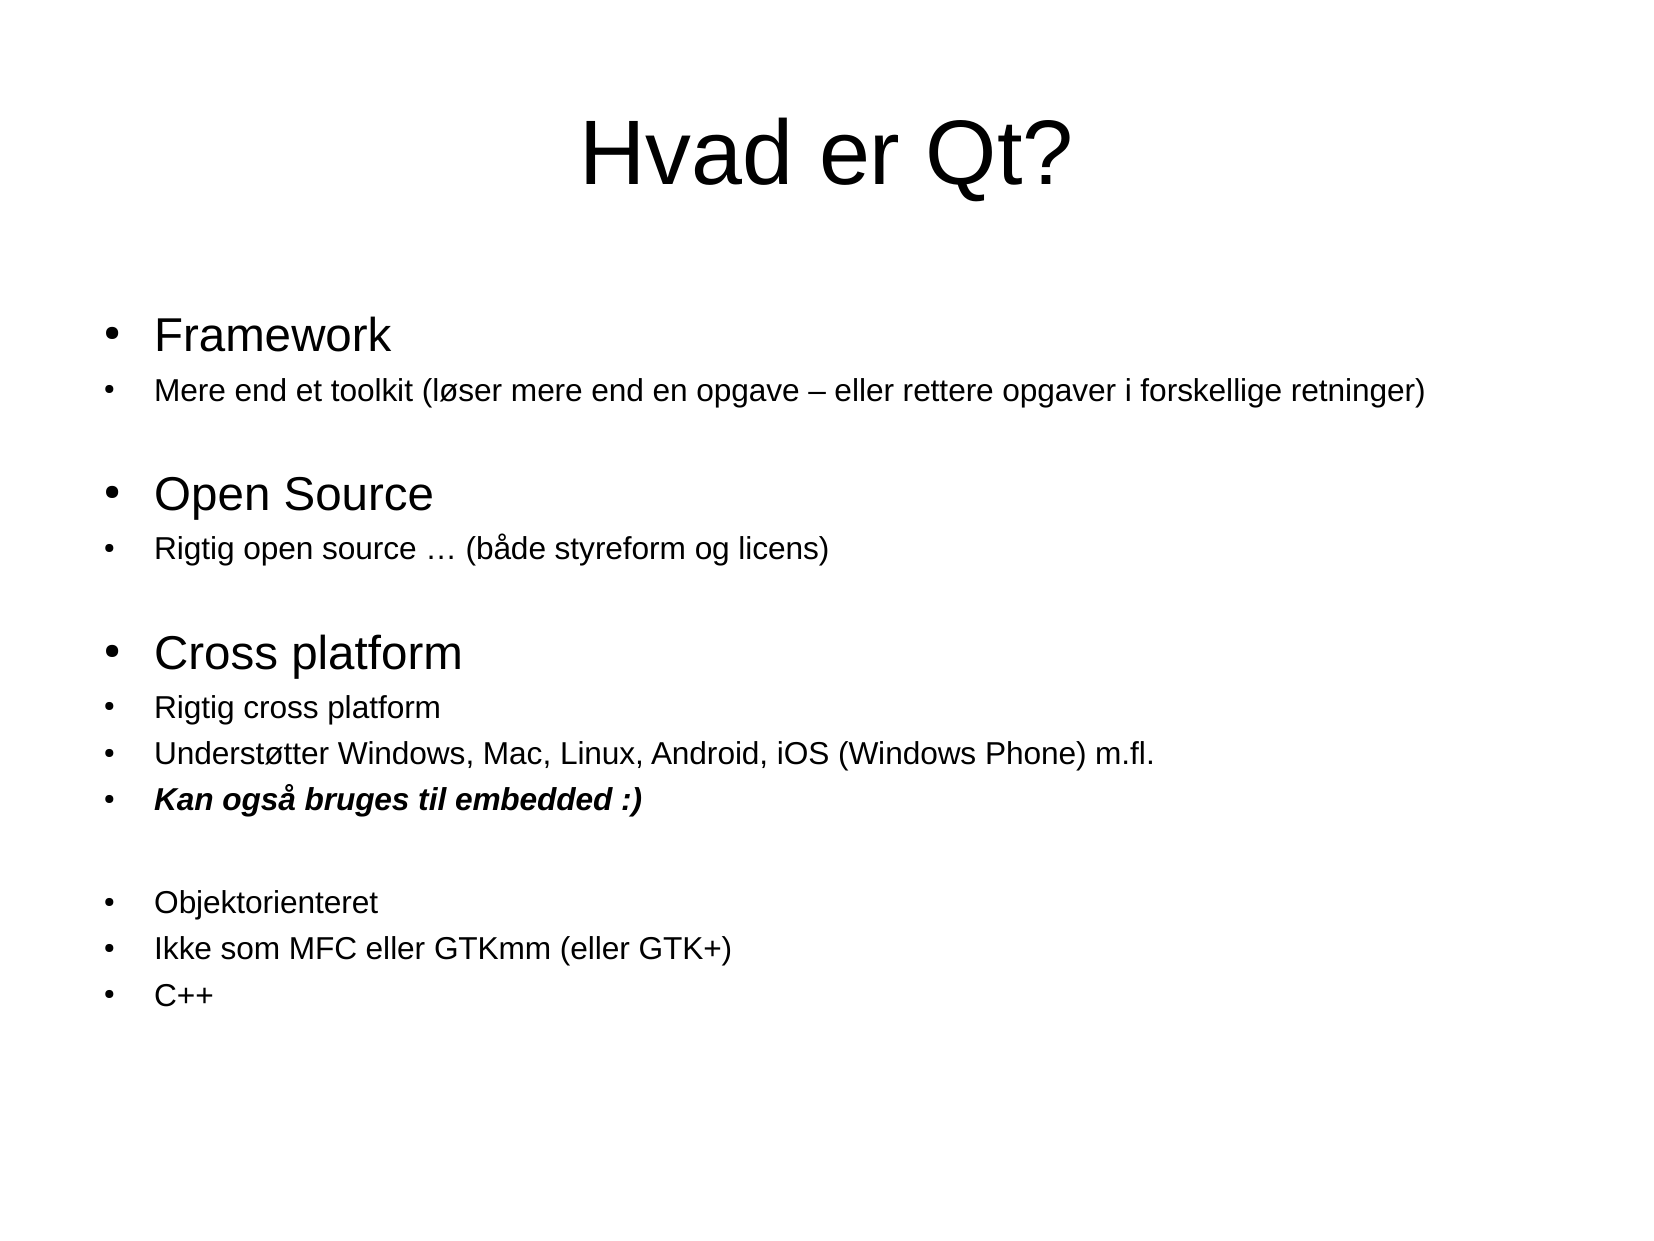

# Hvad er Qt?
Framework
Mere end et toolkit (løser mere end en opgave – eller rettere opgaver i forskellige retninger)
Open Source
Rigtig open source … (både styreform og licens)
Cross platform
Rigtig cross platform
Understøtter Windows, Mac, Linux, Android, iOS (Windows Phone) m.fl.
Kan også bruges til embedded :)
Objektorienteret
Ikke som MFC eller GTKmm (eller GTK+)
C++